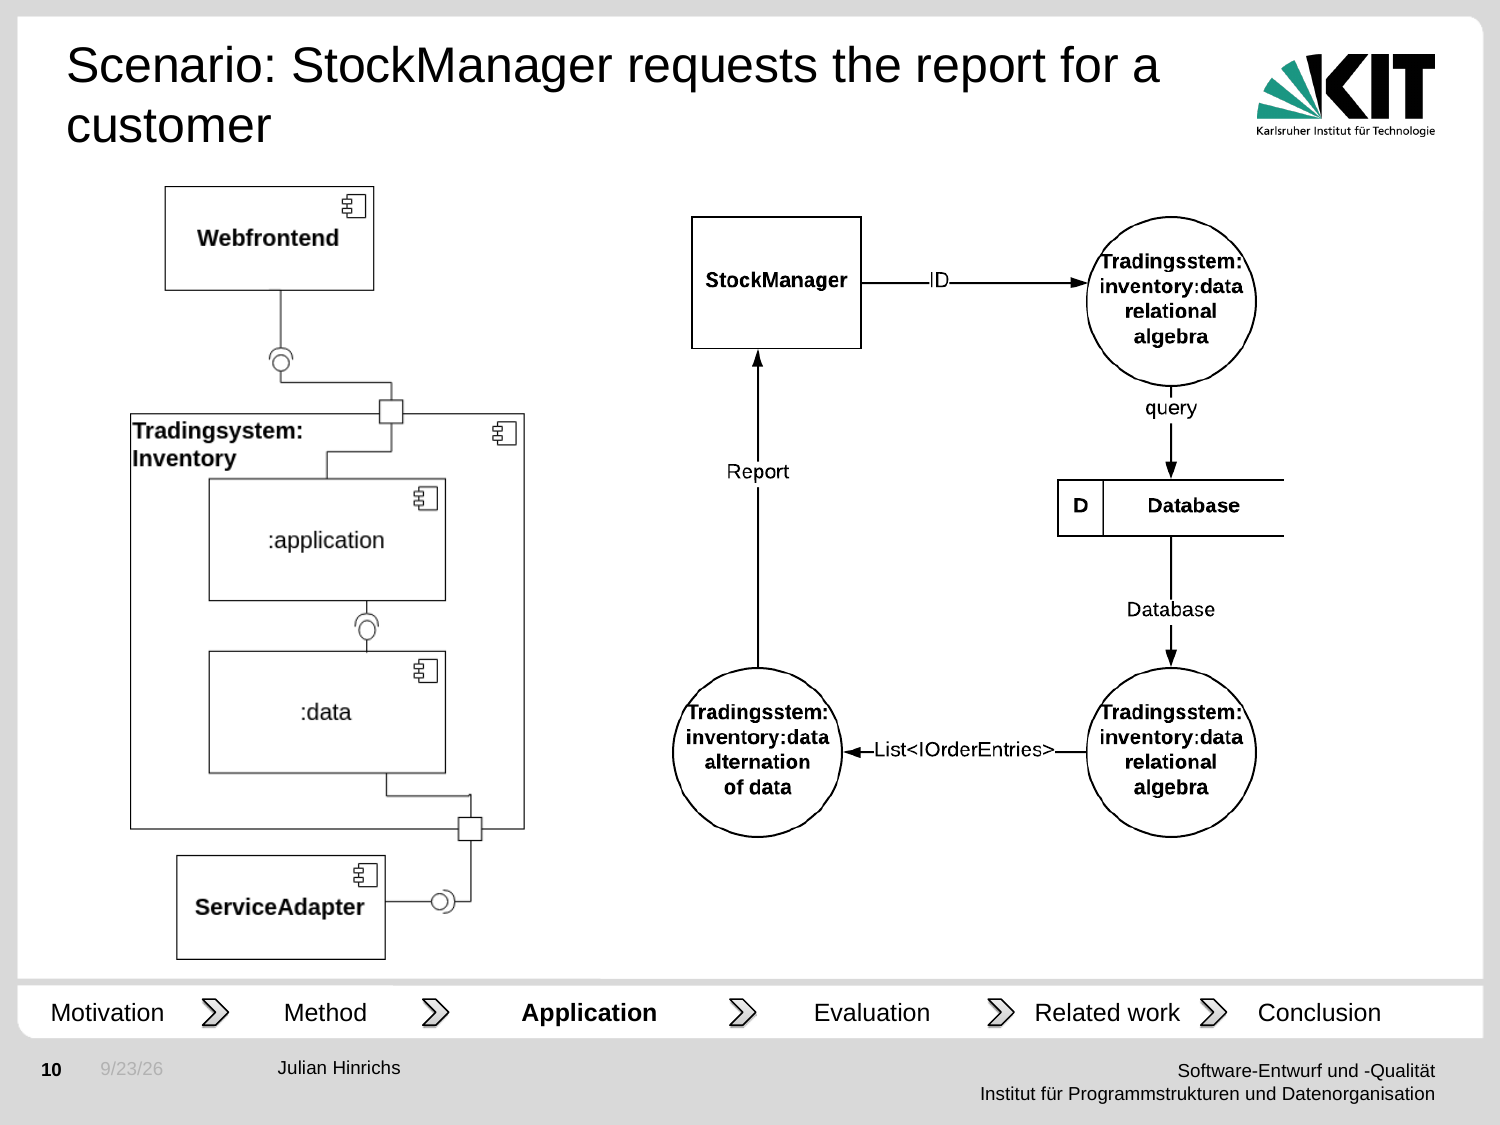

# Scenario: StockManager requests the report for a customer
Motivation
Method
Application
Evaluation
Related work
Conclusion